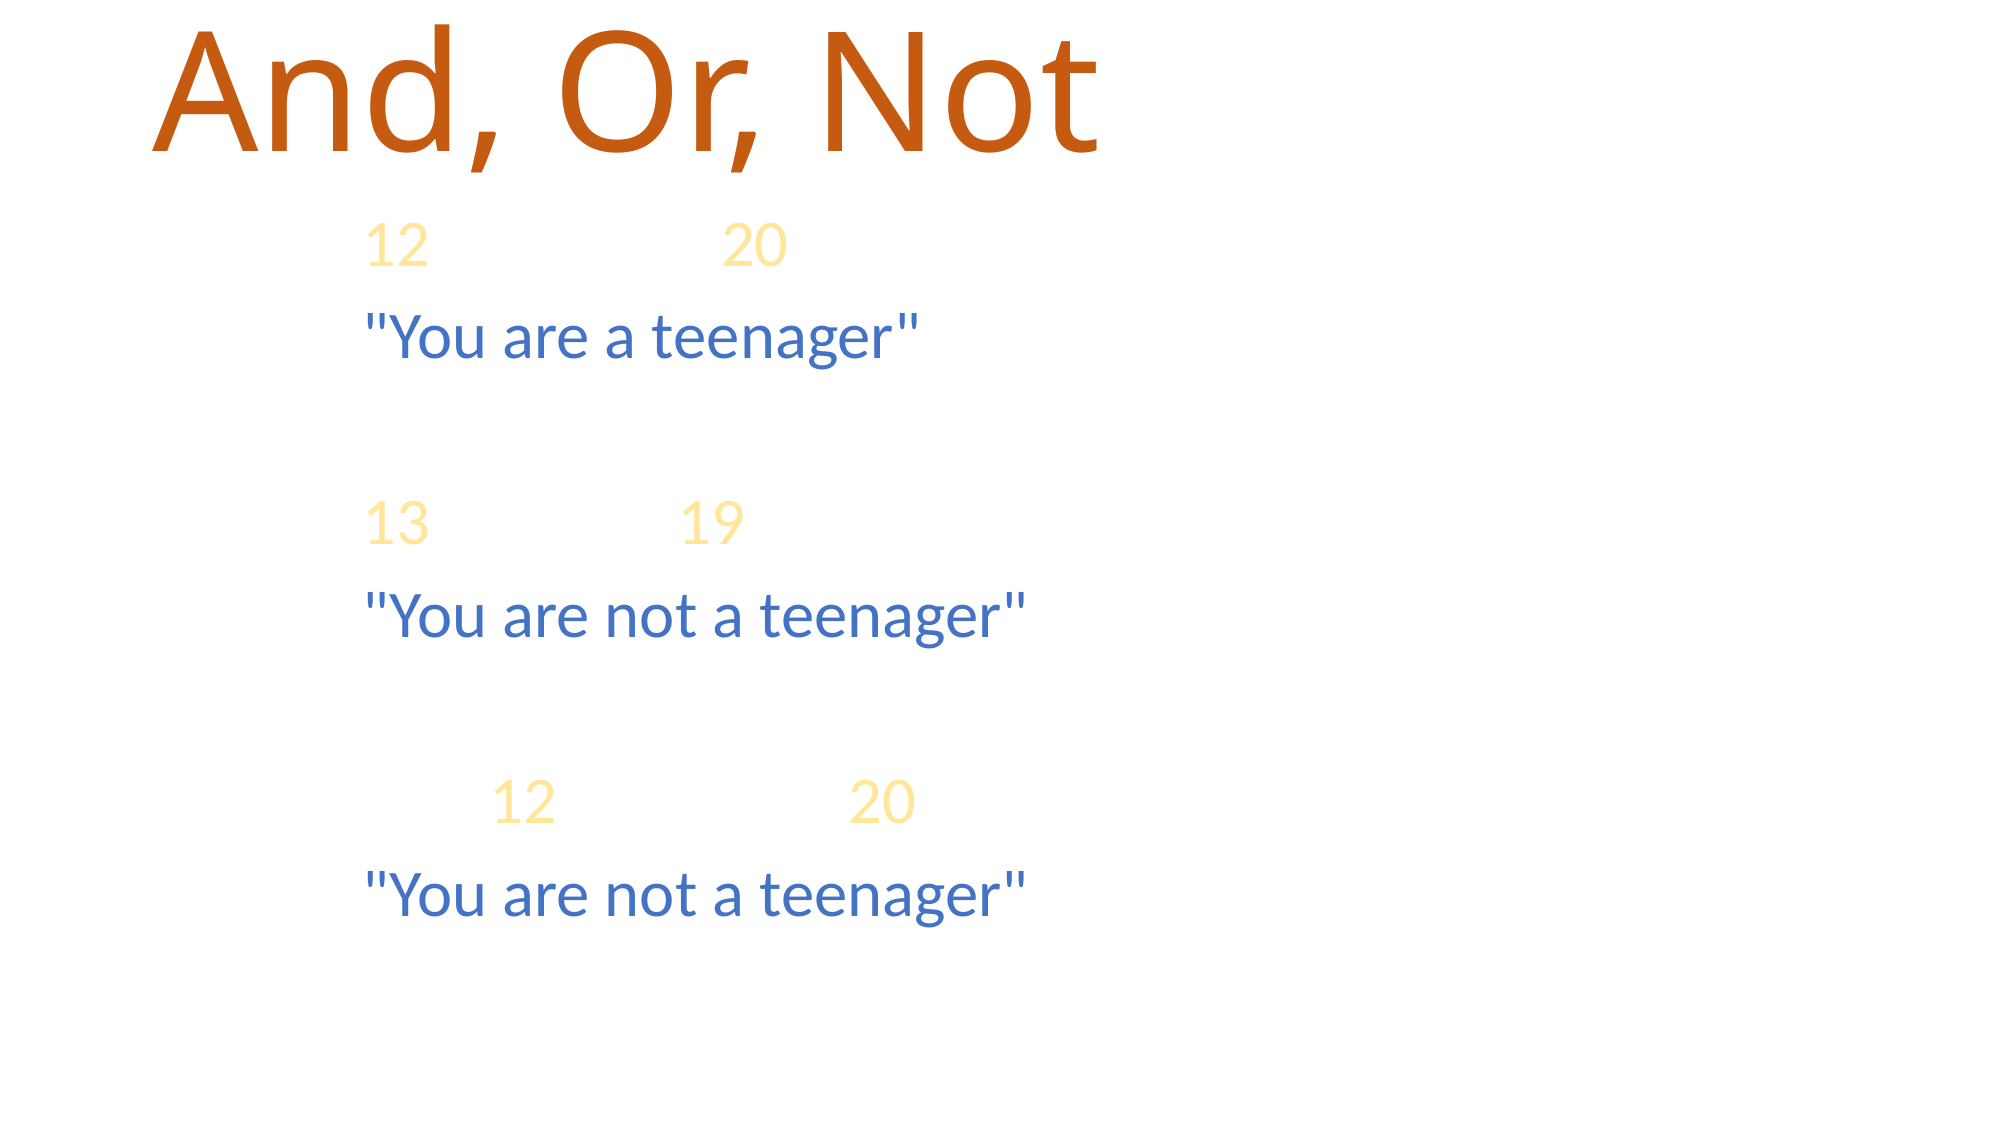

# And, Or, Not
if age > 12 and age < 20:
 print("You are a teenager")
if age < 13 or age > 19:
 print("You are not a teenager")
if not (age > 12 and age < 20):
 print("You are not a teenager")